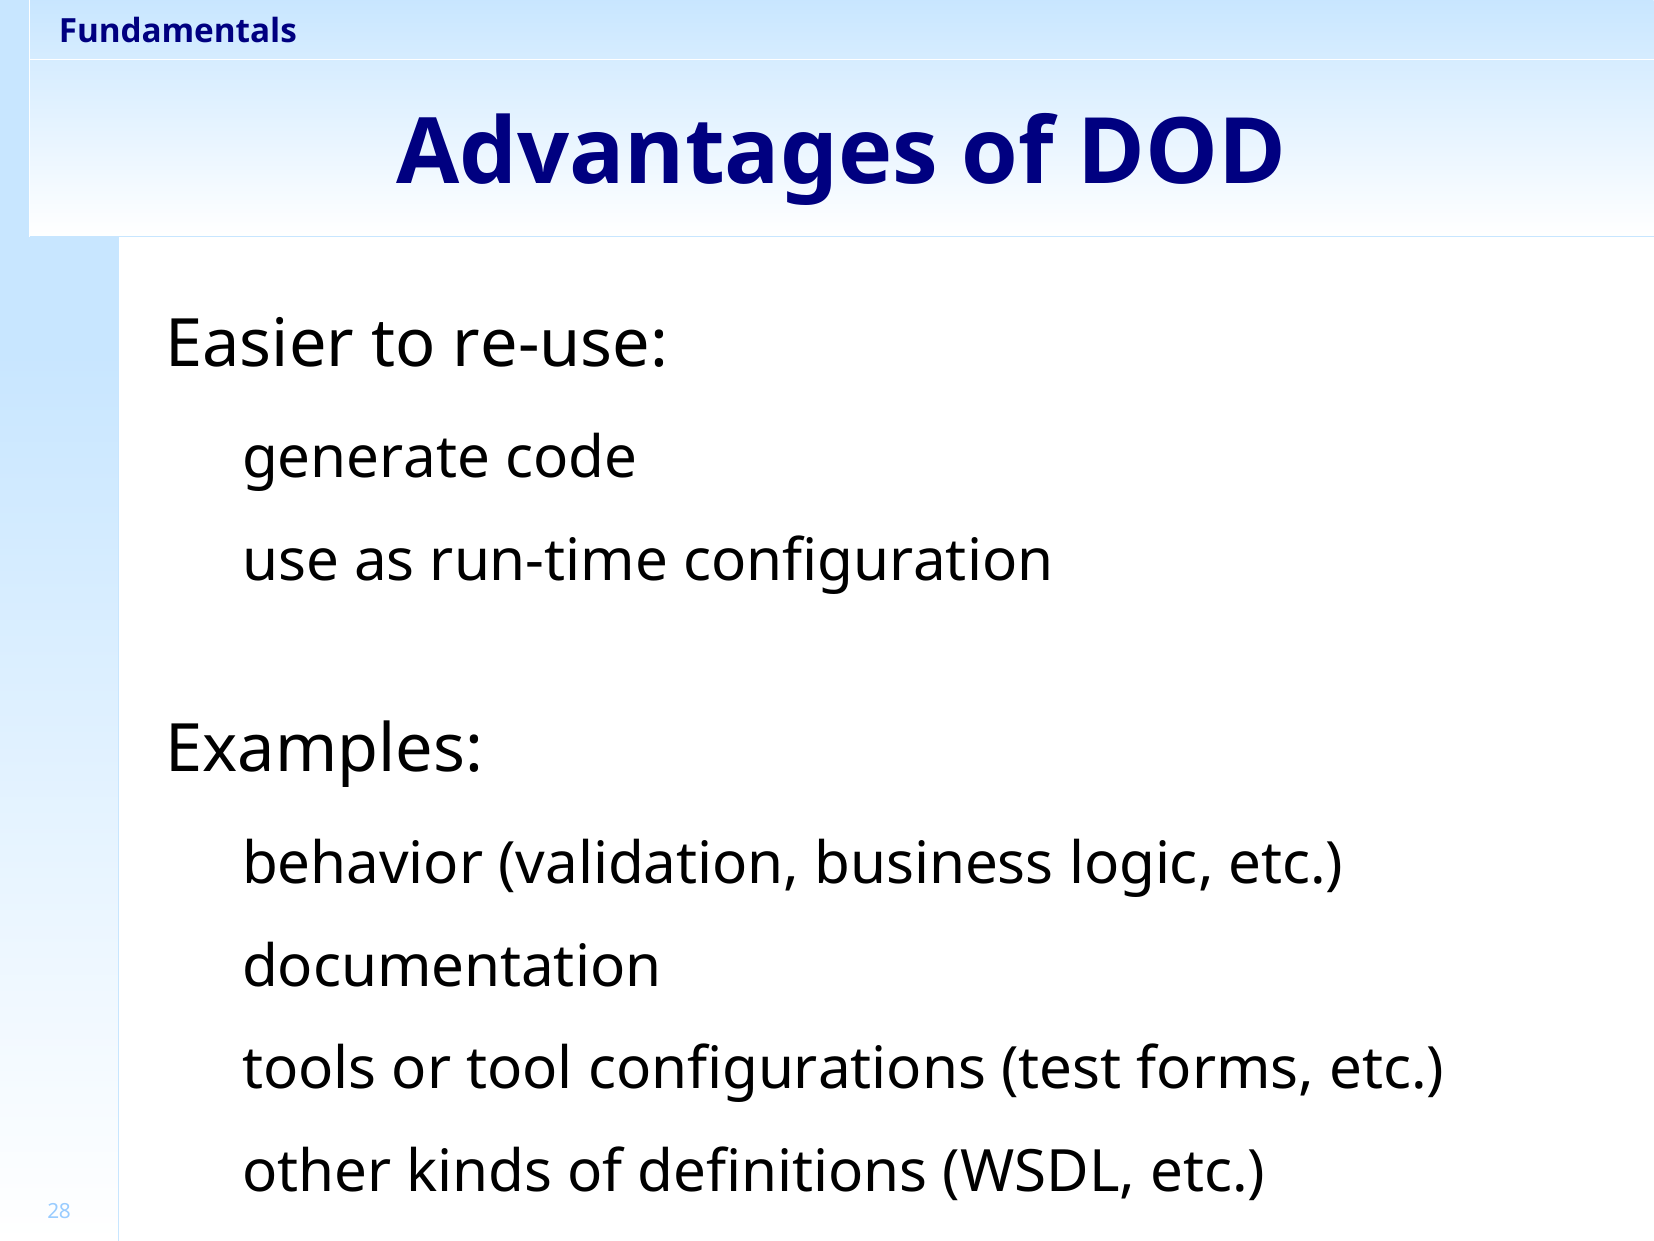

Fundamentals
# Advantages of DOD
Easier to re-use:
generate code
use as run-time configuration
Examples:
behavior (validation, business logic, etc.)
documentation
tools or tool configurations (test forms, etc.)
other kinds of definitions (WSDL, etc.)